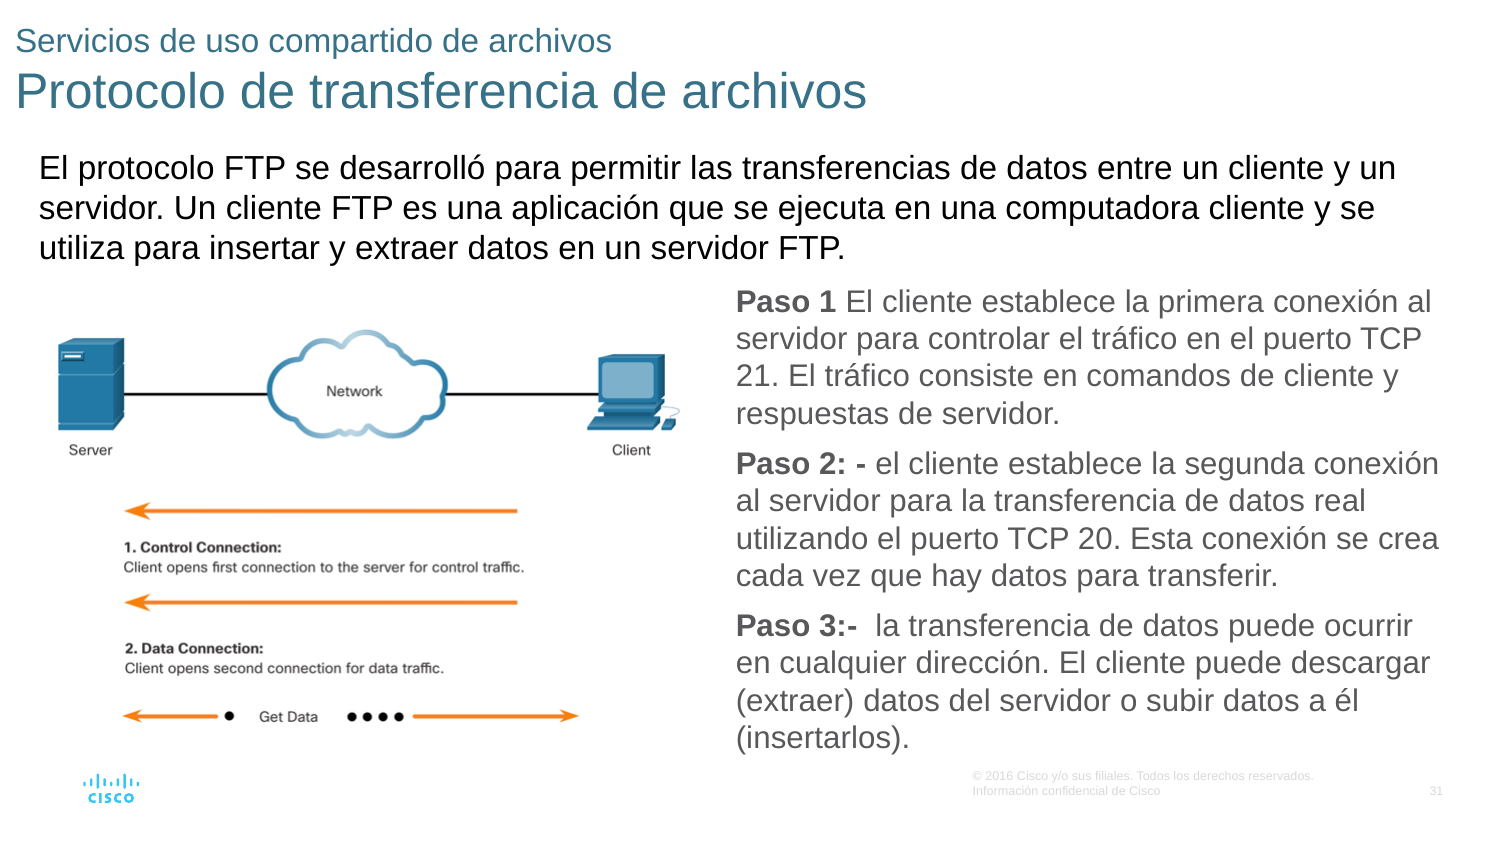

# Servicios de uso compartido de archivos Protocolo de transferencia de archivos
El protocolo FTP se desarrolló para permitir las transferencias de datos entre un cliente y un servidor. Un cliente FTP es una aplicación que se ejecuta en una computadora cliente y se utiliza para insertar y extraer datos en un servidor FTP.
Paso 1 El cliente establece la primera conexión al servidor para controlar el tráfico en el puerto TCP 21. El tráfico consiste en comandos de cliente y respuestas de servidor.
Paso 2: - el cliente establece la segunda conexión al servidor para la transferencia de datos real utilizando el puerto TCP 20. Esta conexión se crea cada vez que hay datos para transferir.
Paso 3:- la transferencia de datos puede ocurrir en cualquier dirección. El cliente puede descargar (extraer) datos del servidor o subir datos a él (insertarlos).